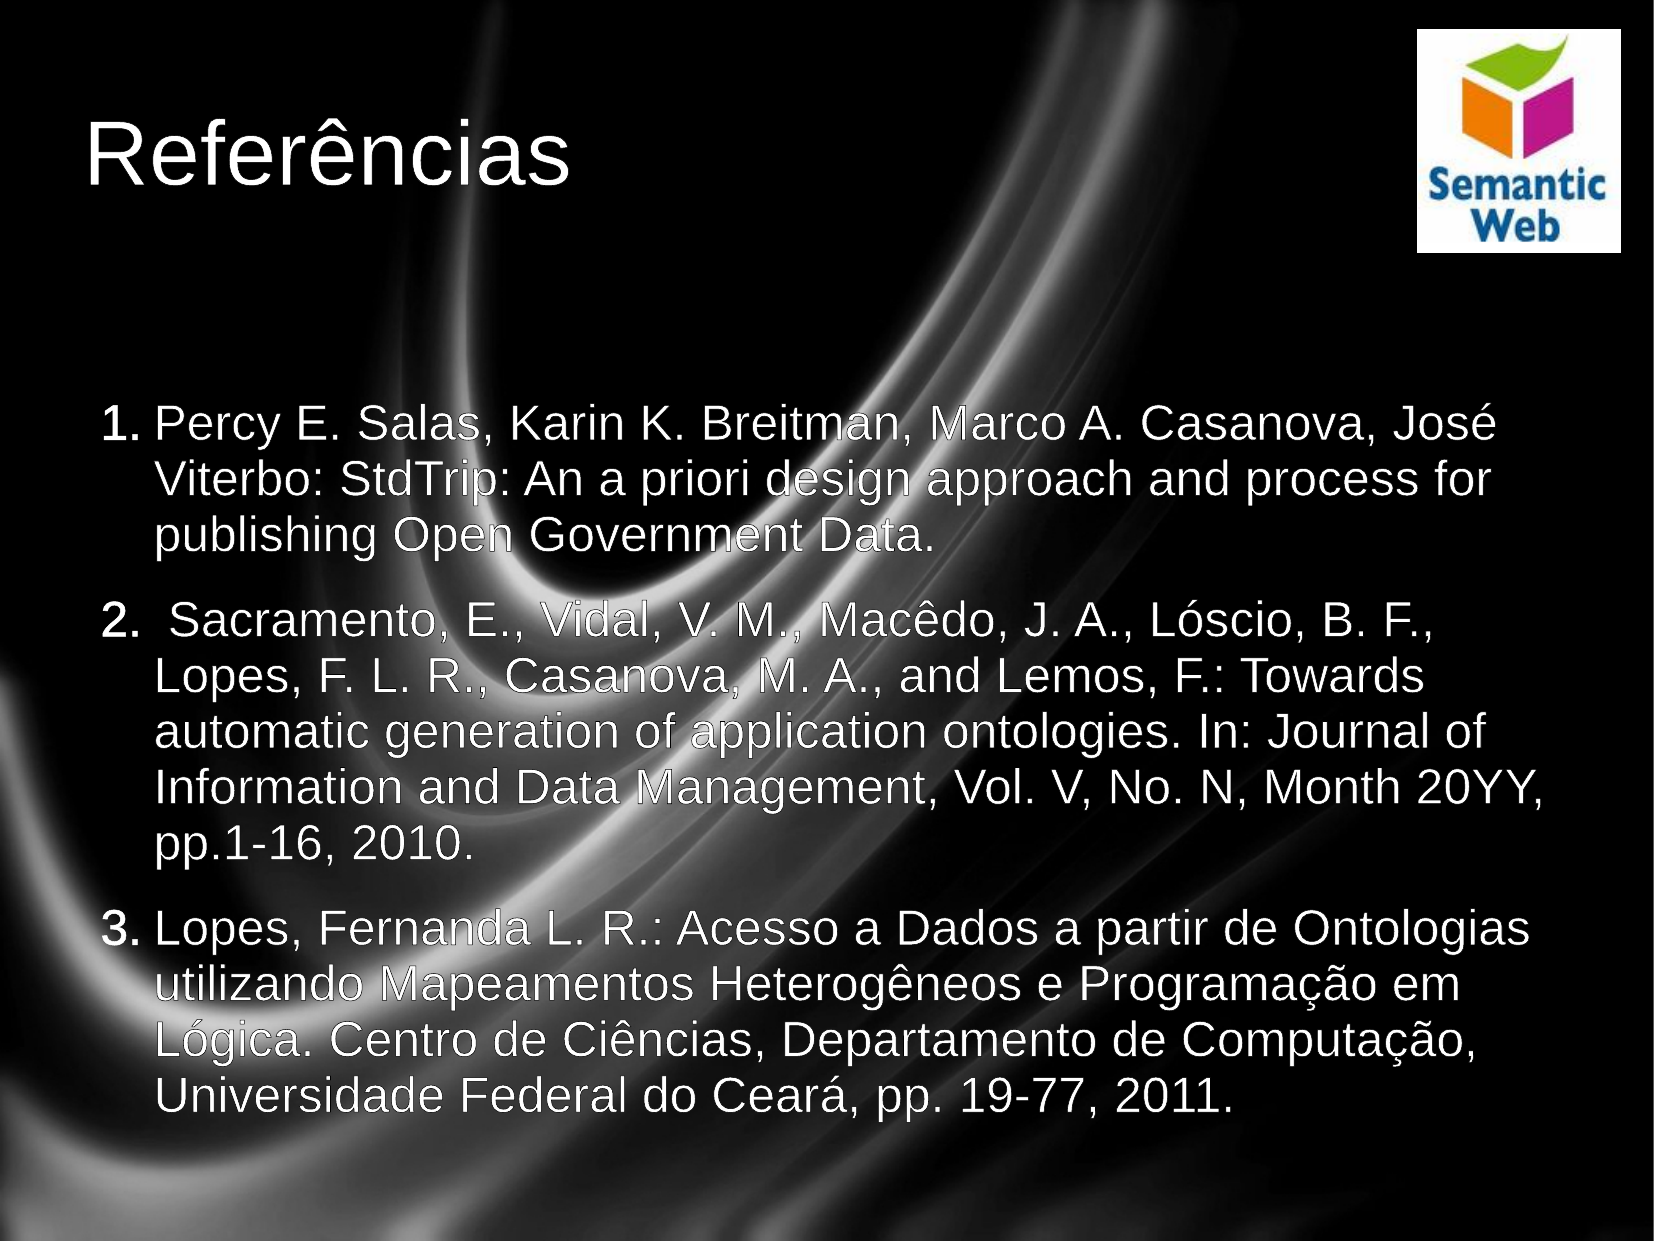

# Referências
Percy E. Salas, Karin K. Breitman, Marco A. Casanova, José Viterbo: StdTrip: An a priori design approach and process for publishing Open Government Data.
 Sacramento, E., Vidal, V. M., Macêdo, J. A., Lóscio, B. F., Lopes, F. L. R., Casanova, M. A., and Lemos, F.: Towards automatic generation of application ontologies. In: Journal of Information and Data Management, Vol. V, No. N, Month 20YY, pp.1-16, 2010.
Lopes, Fernanda L. R.: Acesso a Dados a partir de Ontologias utilizando Mapeamentos Heterogêneos e Programação em Lógica. Centro de Ciências, Departamento de Computação, Universidade Federal do Ceará, pp. 19-77, 2011.